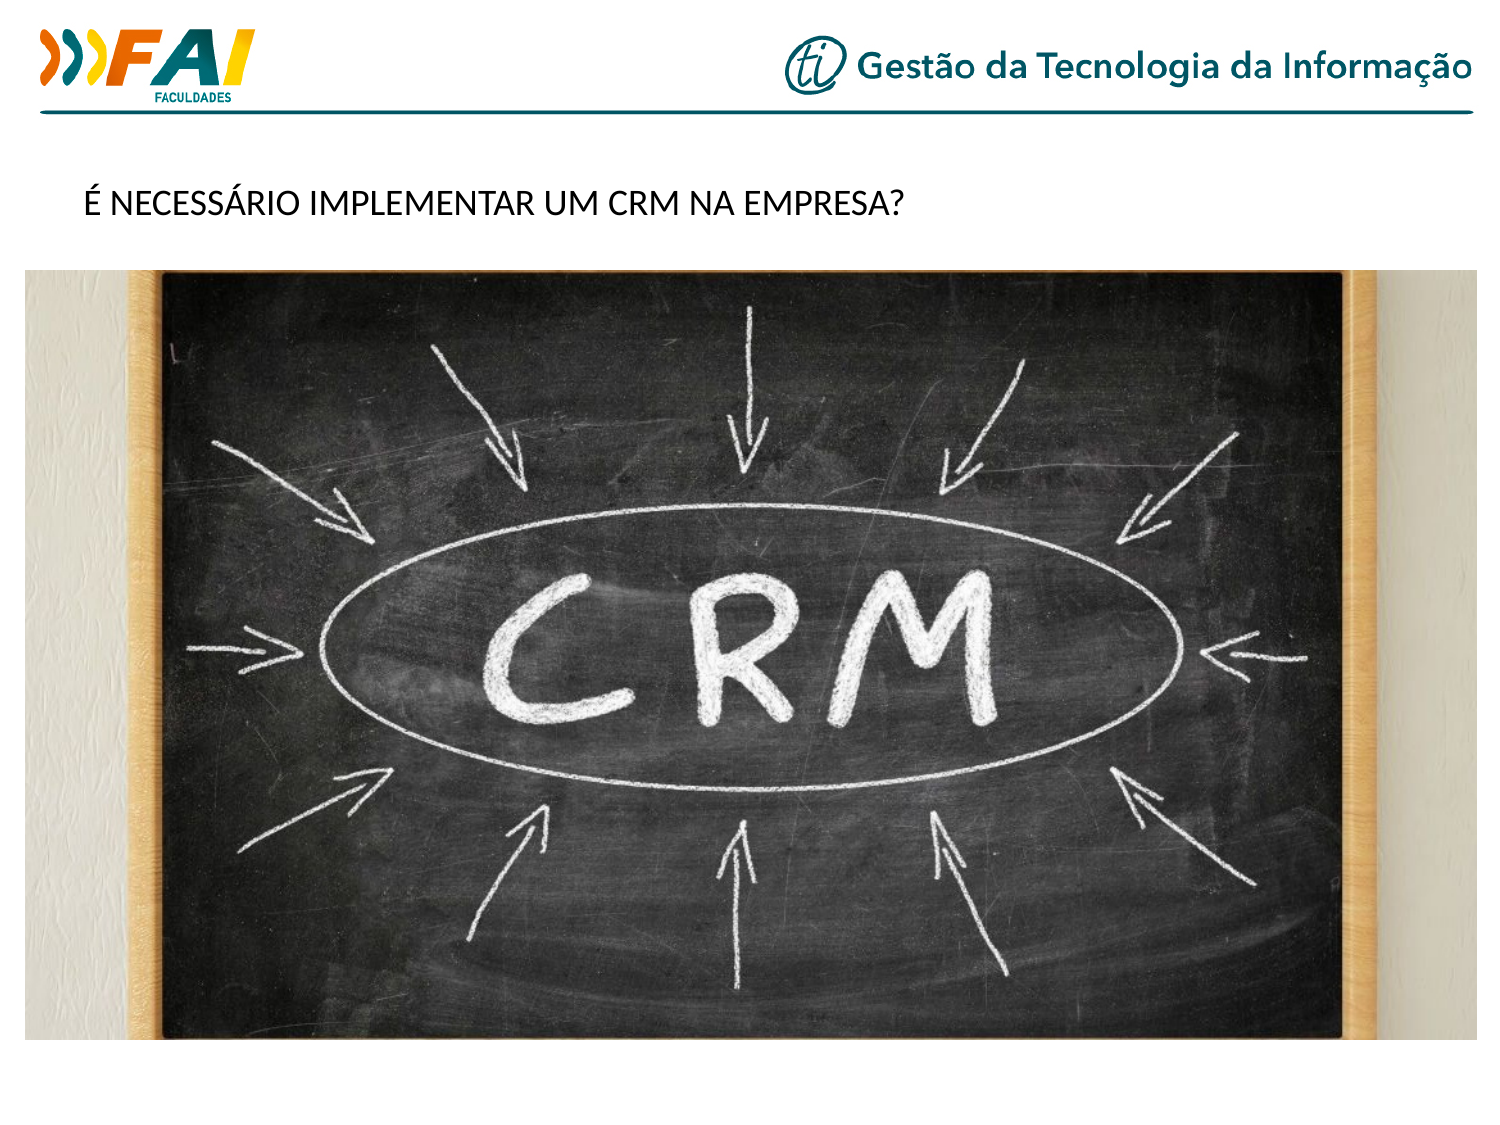

# É NECESSÁRIO IMPLEMENTAR UM CRM NA EMPRESA?